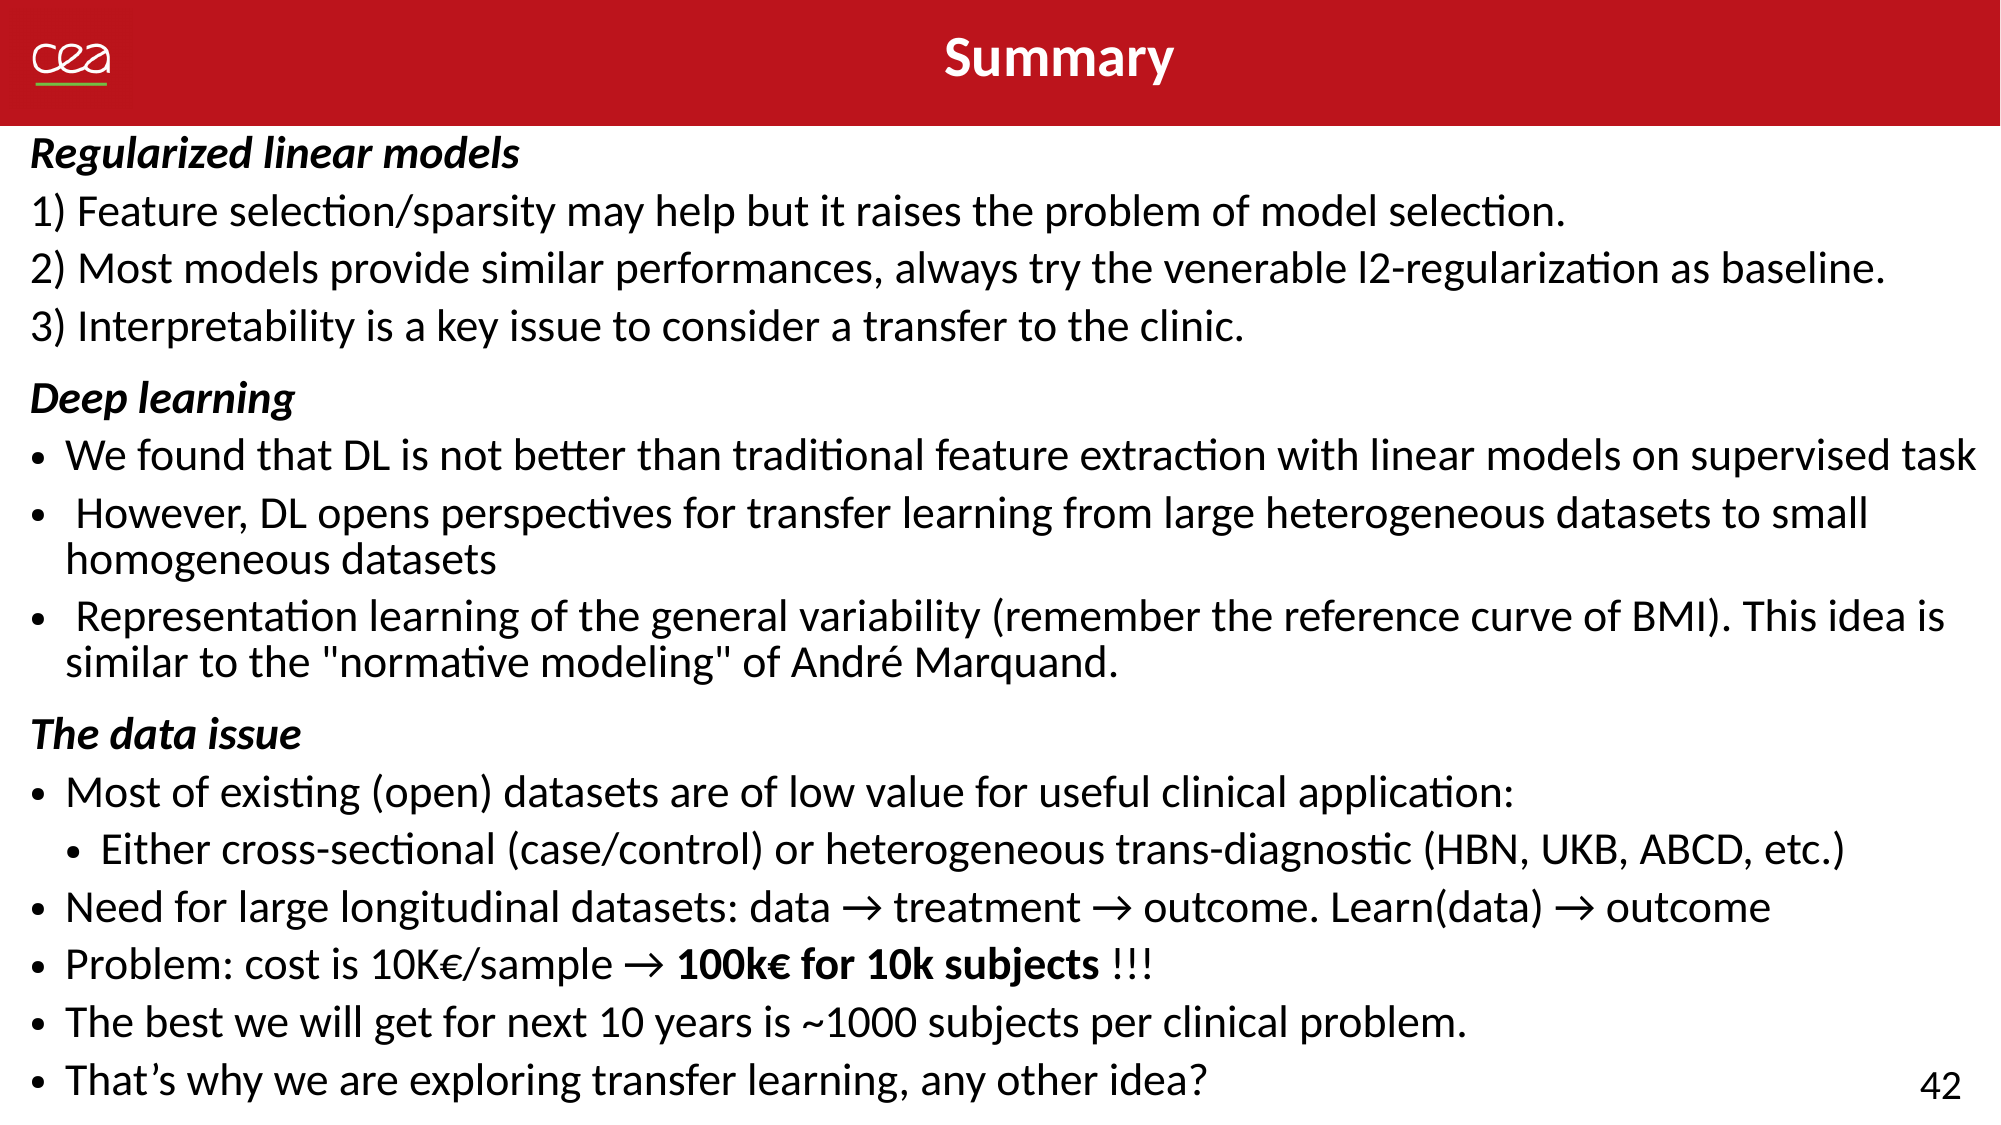

# Summary
Regularized linear models
 Feature selection/sparsity may help but it raises the problem of model selection.
 Most models provide similar performances, always try the venerable l2-regularization as baseline.
 Interpretability is a key issue to consider a transfer to the clinic.
Deep learning
We found that DL is not better than traditional feature extraction with linear models on supervised task
 However, DL opens perspectives for transfer learning from large heterogeneous datasets to small homogeneous datasets
 Representation learning of the general variability (remember the reference curve of BMI). This idea is similar to the "normative modeling" of André Marquand.
The data issue
Most of existing (open) datasets are of low value for useful clinical application:
Either cross-sectional (case/control) or heterogeneous trans-diagnostic (HBN, UKB, ABCD, etc.)
Need for large longitudinal datasets: data → treatment → outcome. Learn(data) → outcome
Problem: cost is 10K€/sample → 100k€ for 10k subjects !!!
The best we will get for next 10 years is ~1000 subjects per clinical problem.
That’s why we are exploring transfer learning, any other idea?